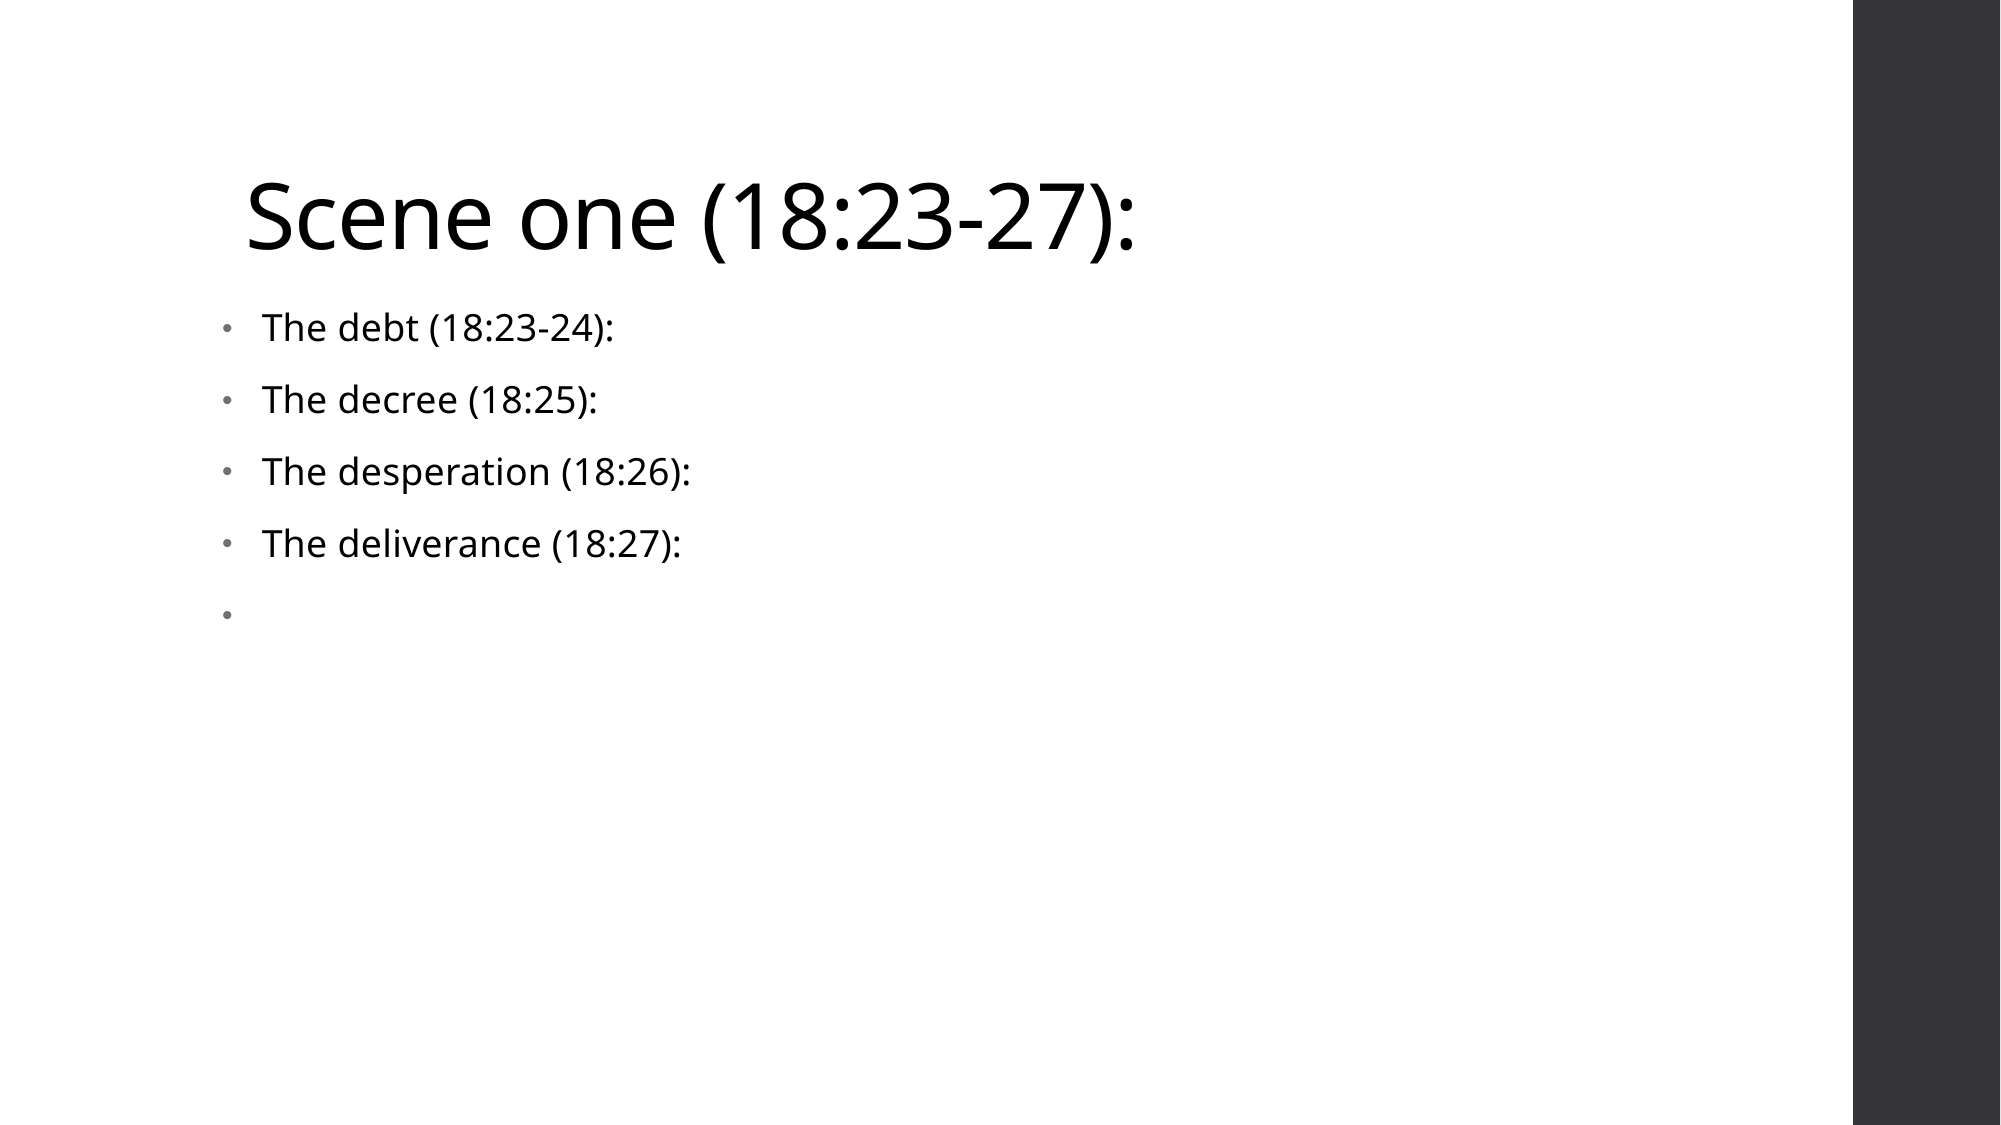

# Scene one (18:23-27):
 The debt (18:23-24):
 The decree (18:25):
 The desperation (18:26):
 The deliverance (18:27):